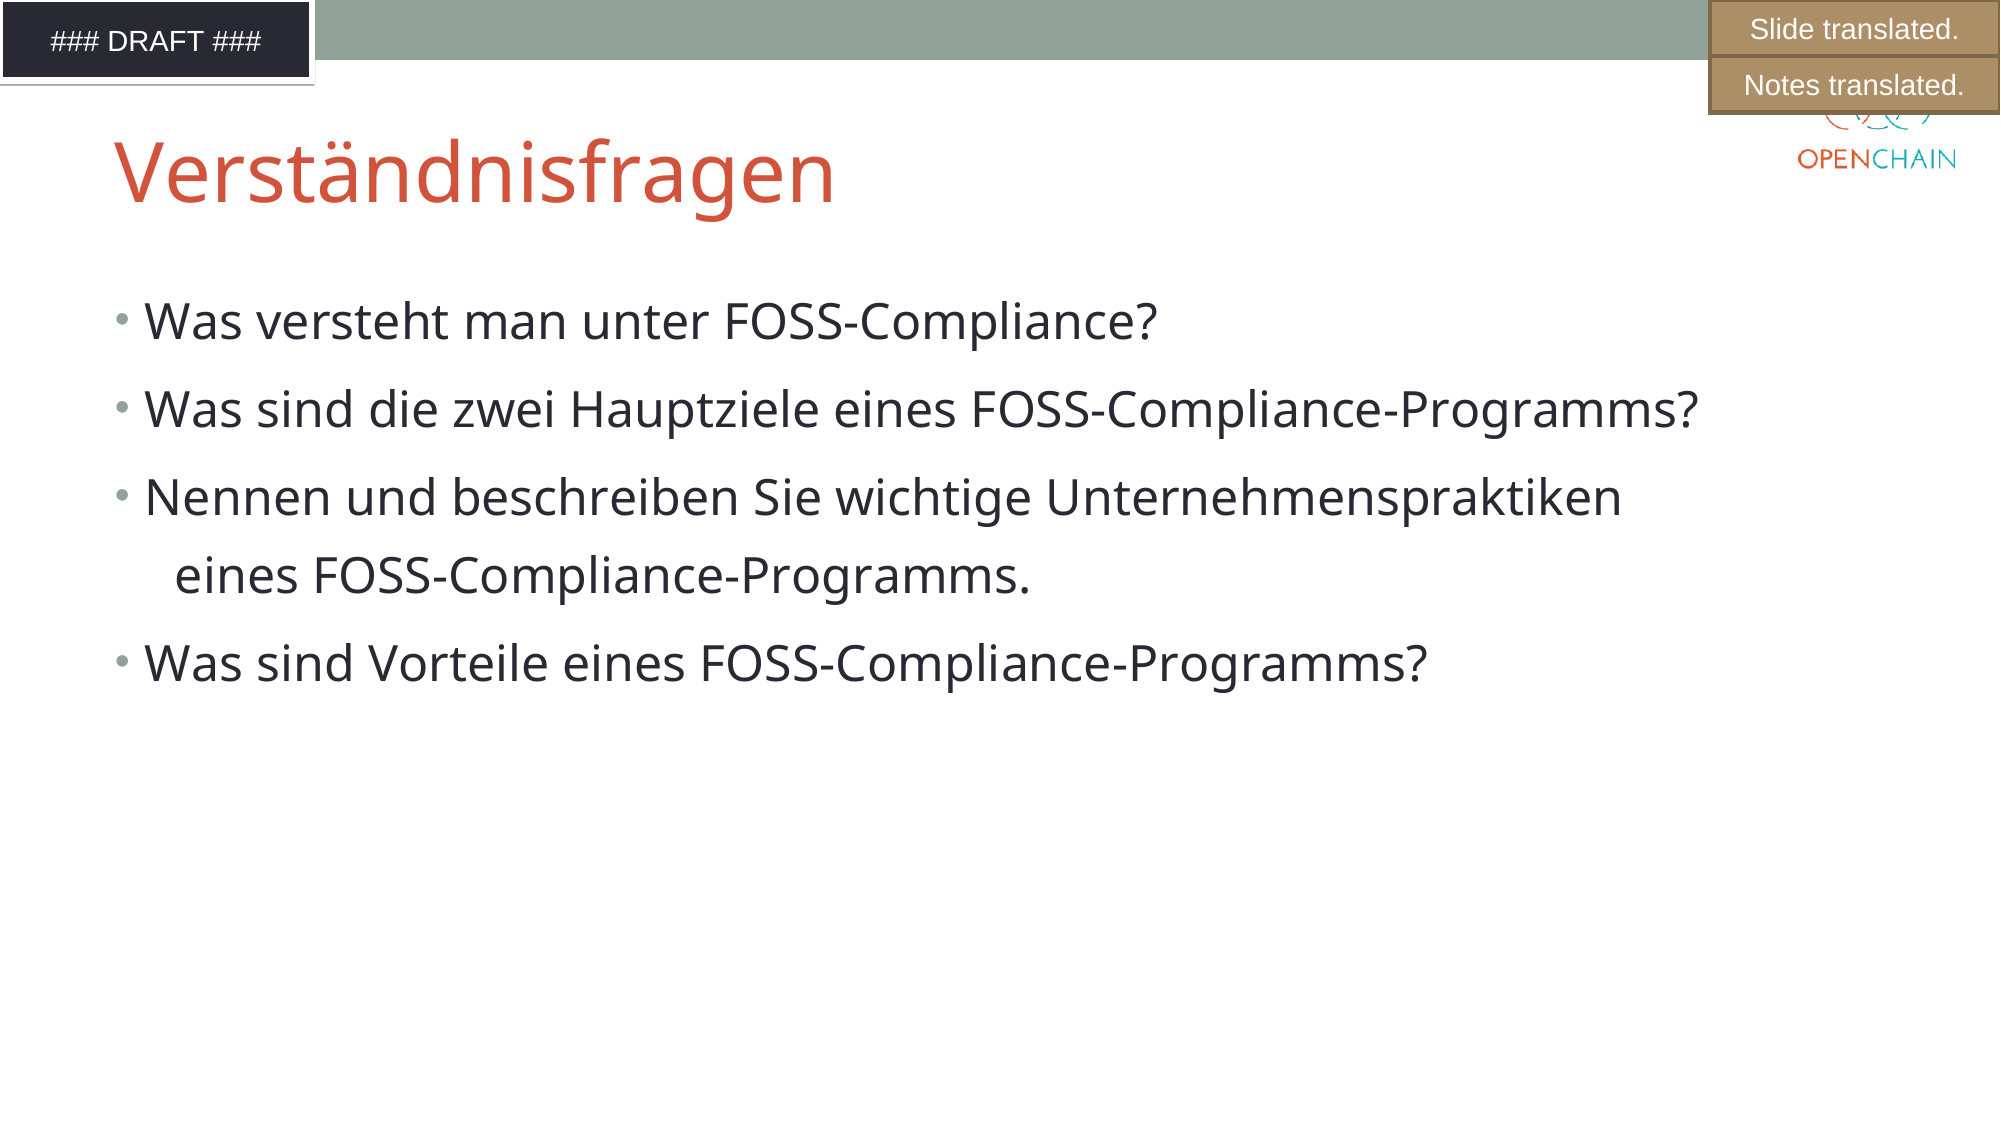

Slide translated.
Notes translated.
# Verständnisfragen
Was versteht man unter FOSS-Compliance?
Was sind die zwei Hauptziele eines FOSS-Compliance-Programms?
Nennen und beschreiben Sie wichtige Unternehmenspraktiken
eines FOSS-Compliance-Programms.
Was sind Vorteile eines FOSS-Compliance-Programms?